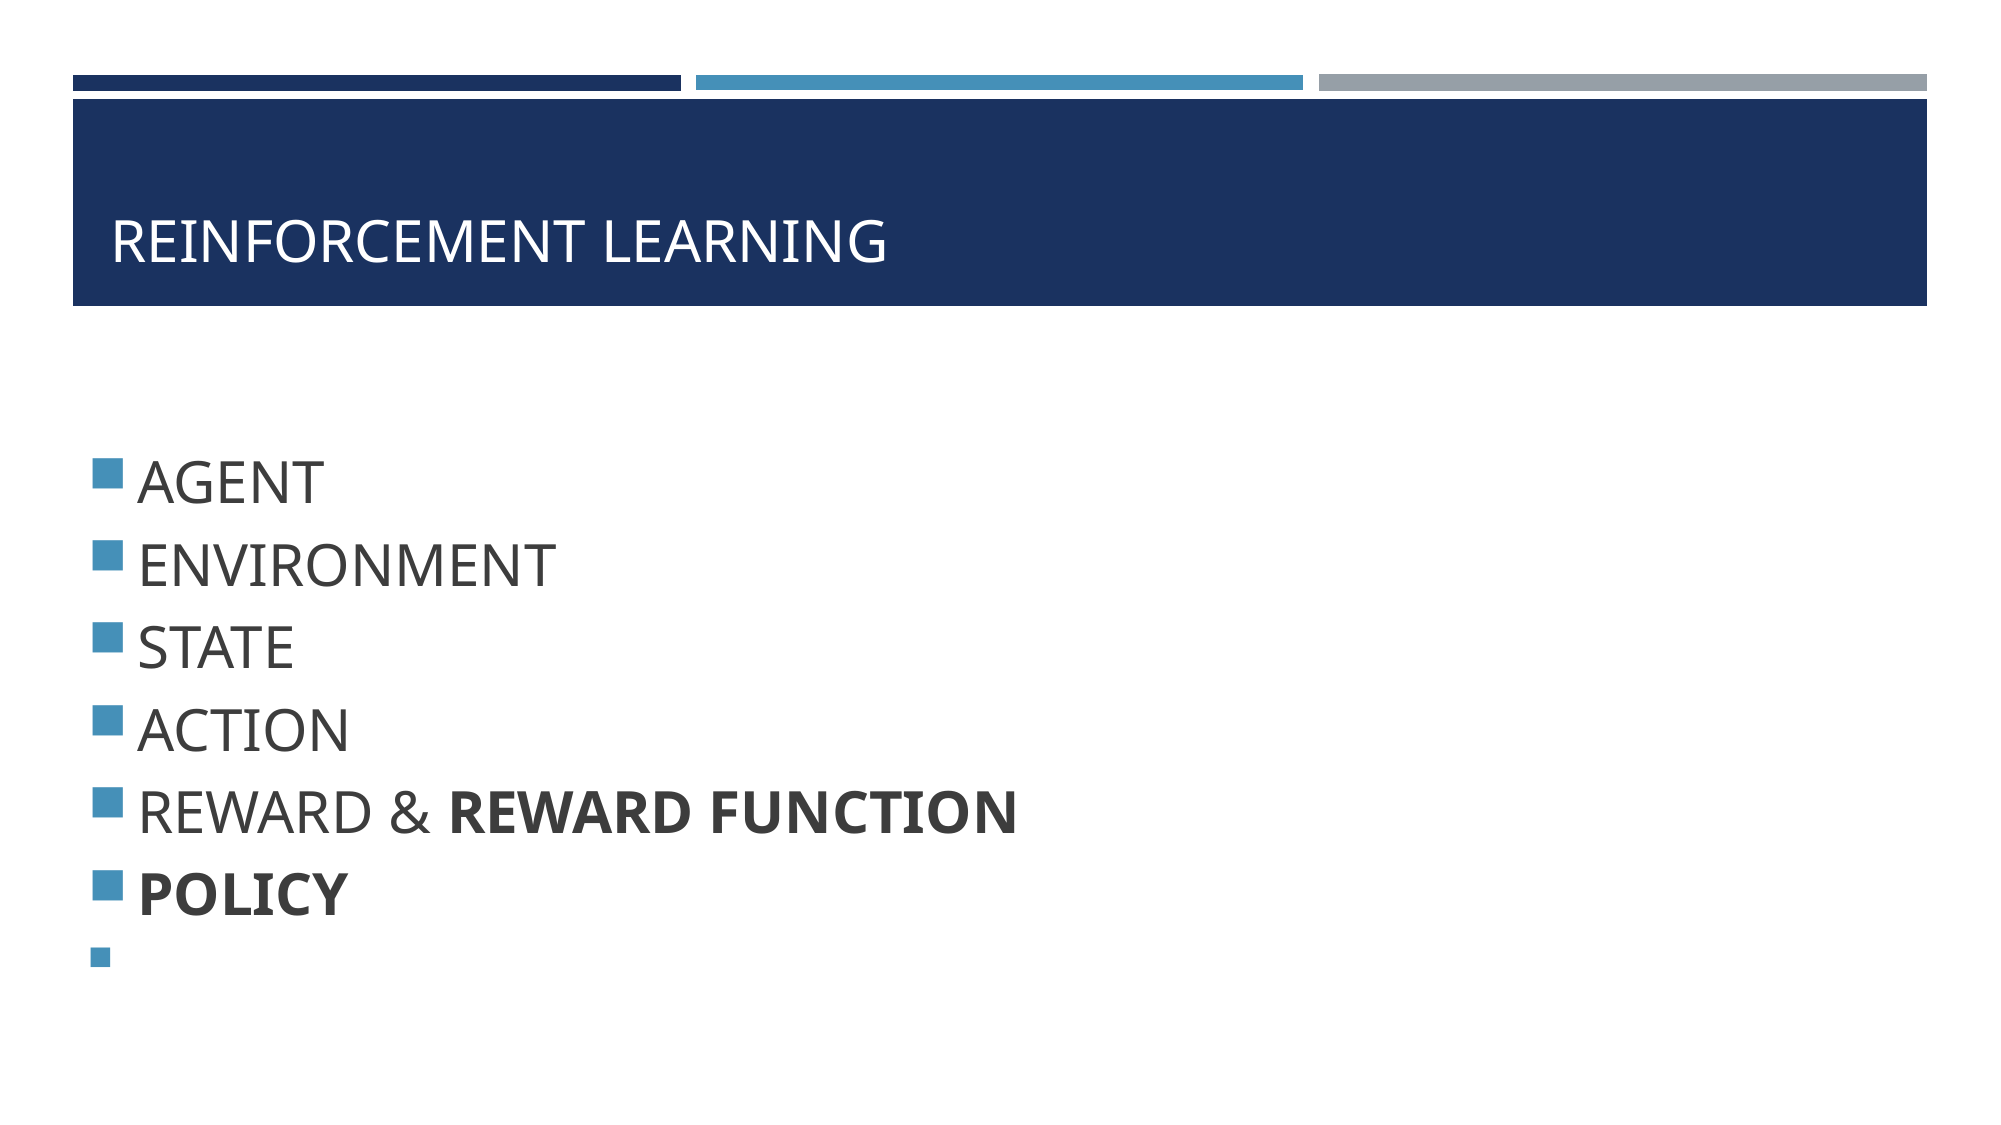

# REINFORCEMENT LEARNING
AGENT
ENVIRONMENT
STATE
ACTION
REWARD & REWARD FUNCTION
POLICY